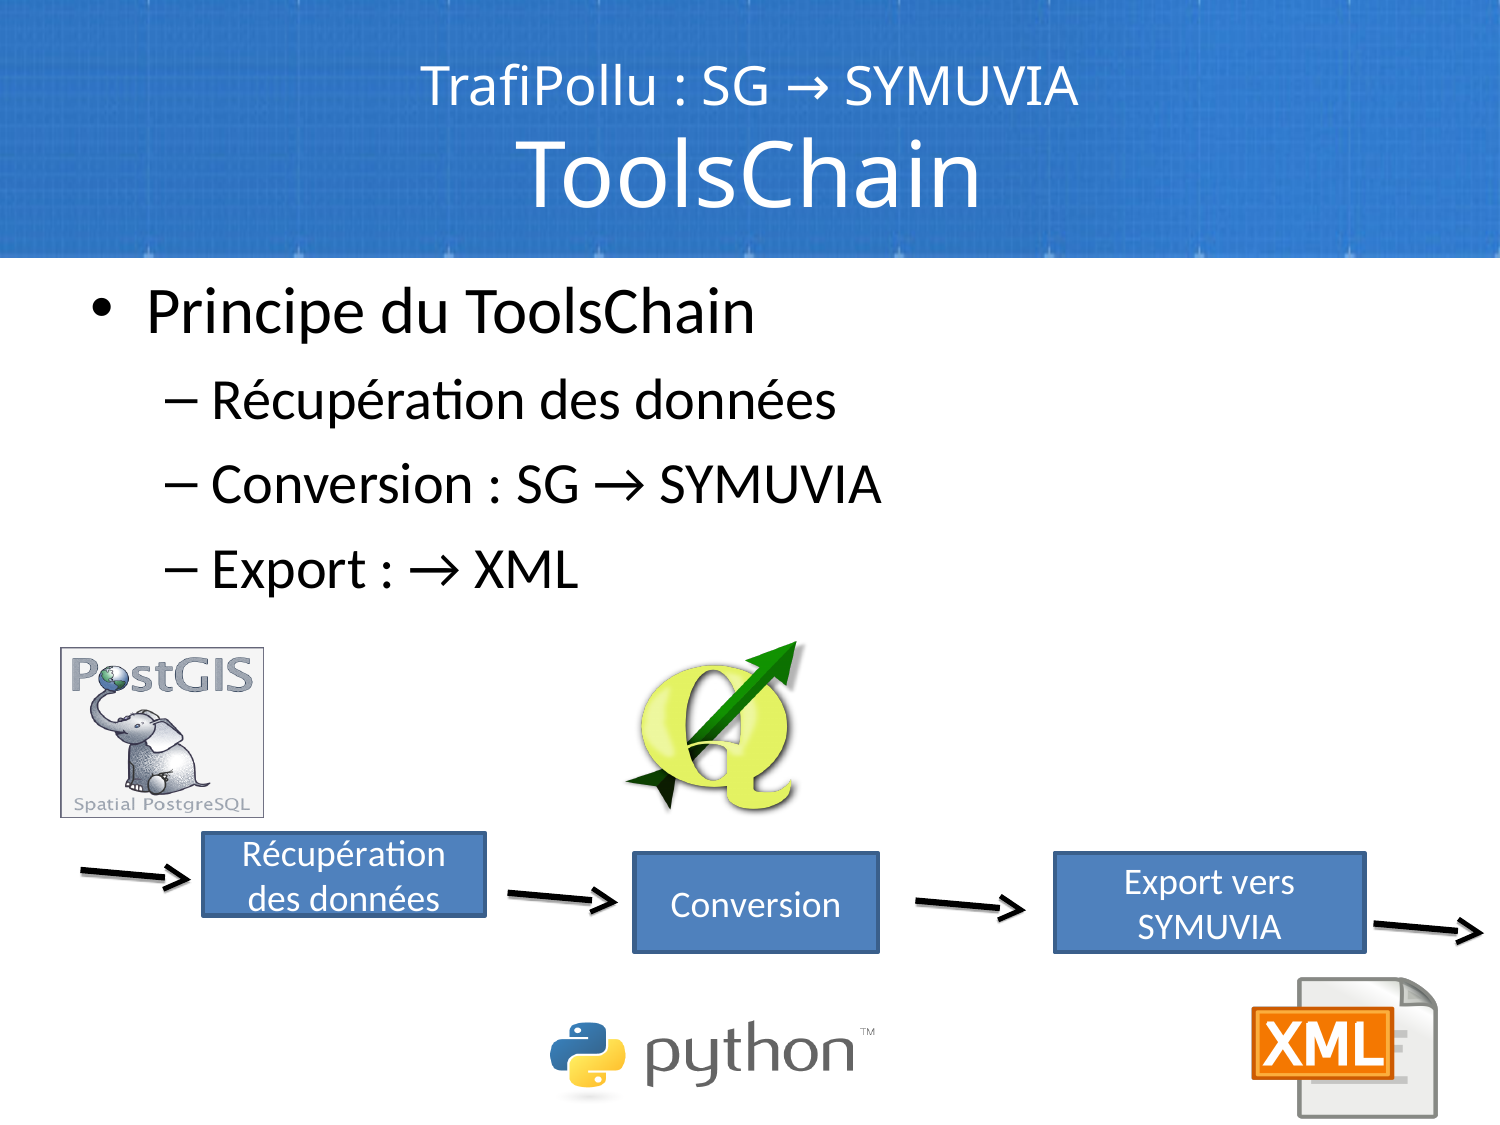

# TrafiPollu : SG → SYMUVIA ToolsChain
Principe du ToolsChain
Récupération des données
Conversion : SG → SYMUVIA
Export : → XML
Récupération des données
Conversion
Export vers SYMUVIA